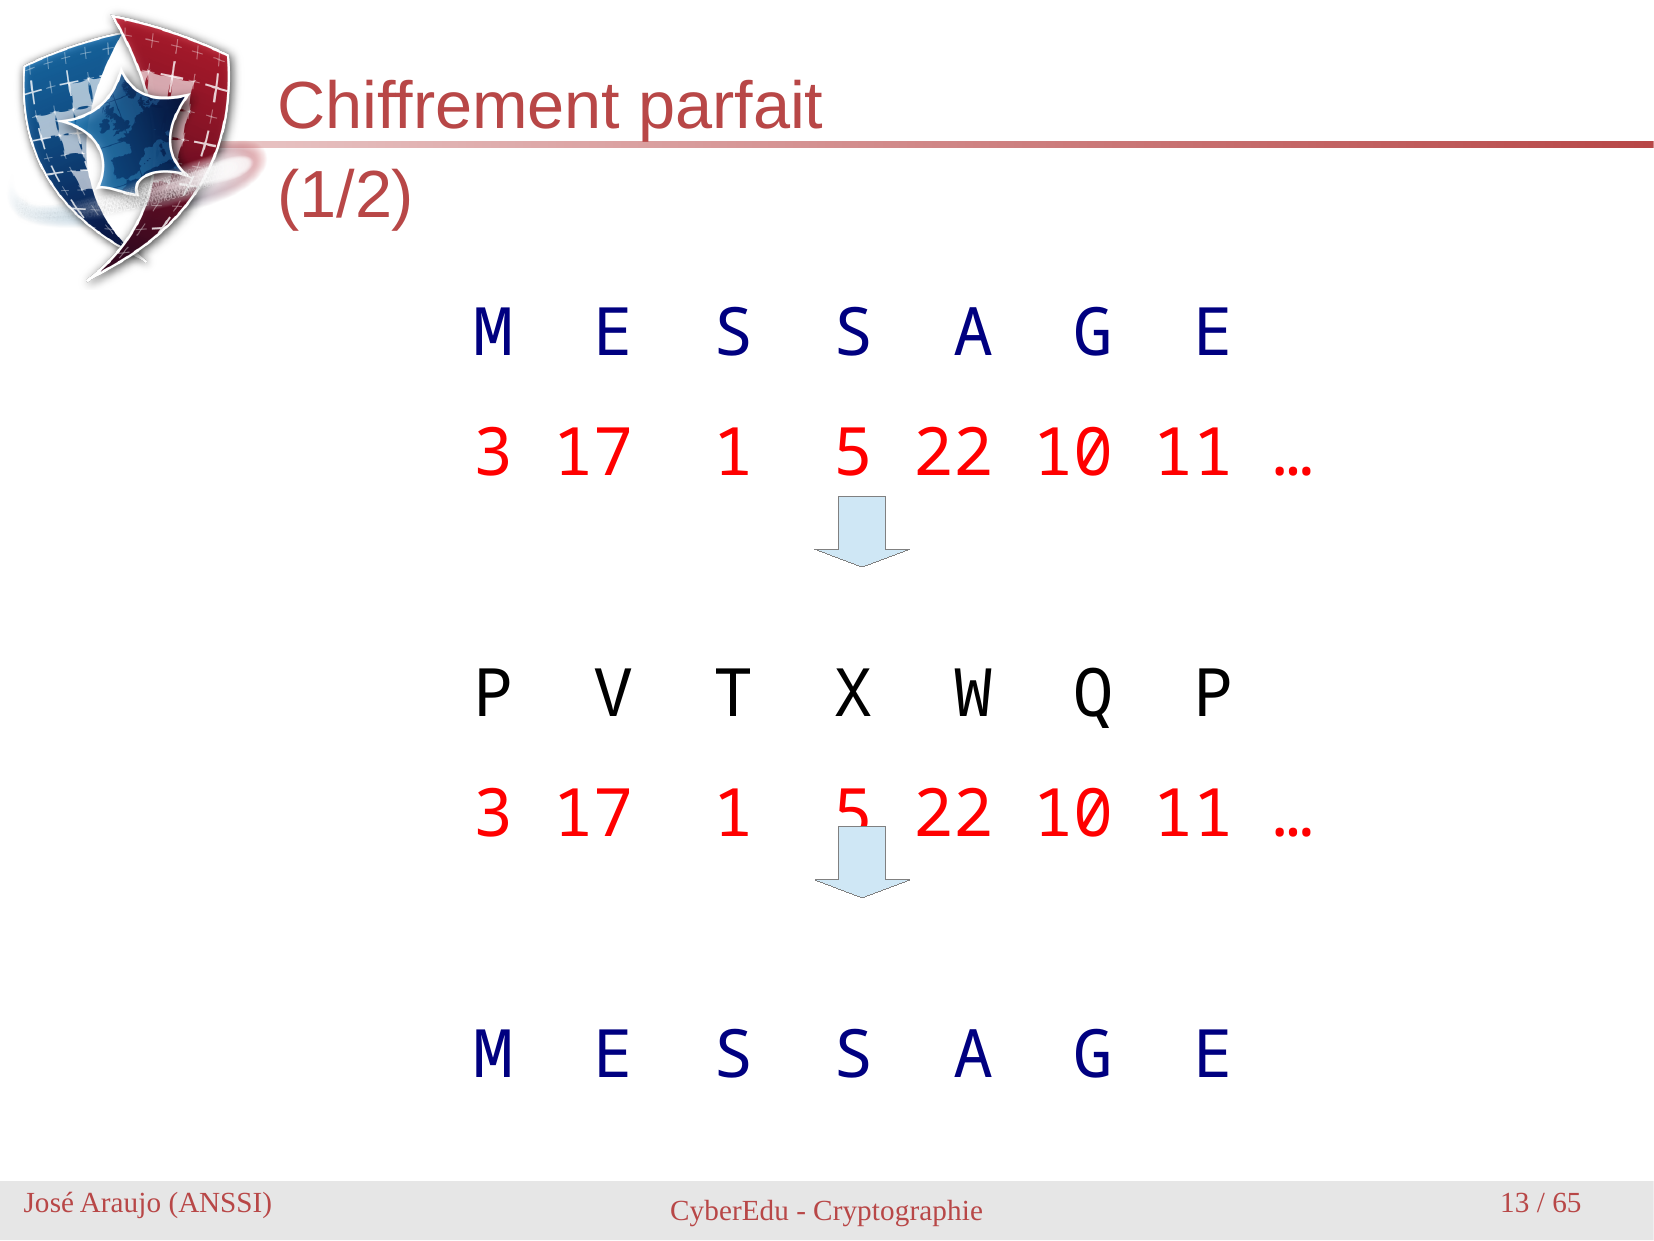

# Chiffrement parfait (1/2)
 M E S S A G E
 3 17 1 5 22 10 11 …
 P V T X W Q P
 3 17 1 5 22 10 11 …
 M E S S A G E